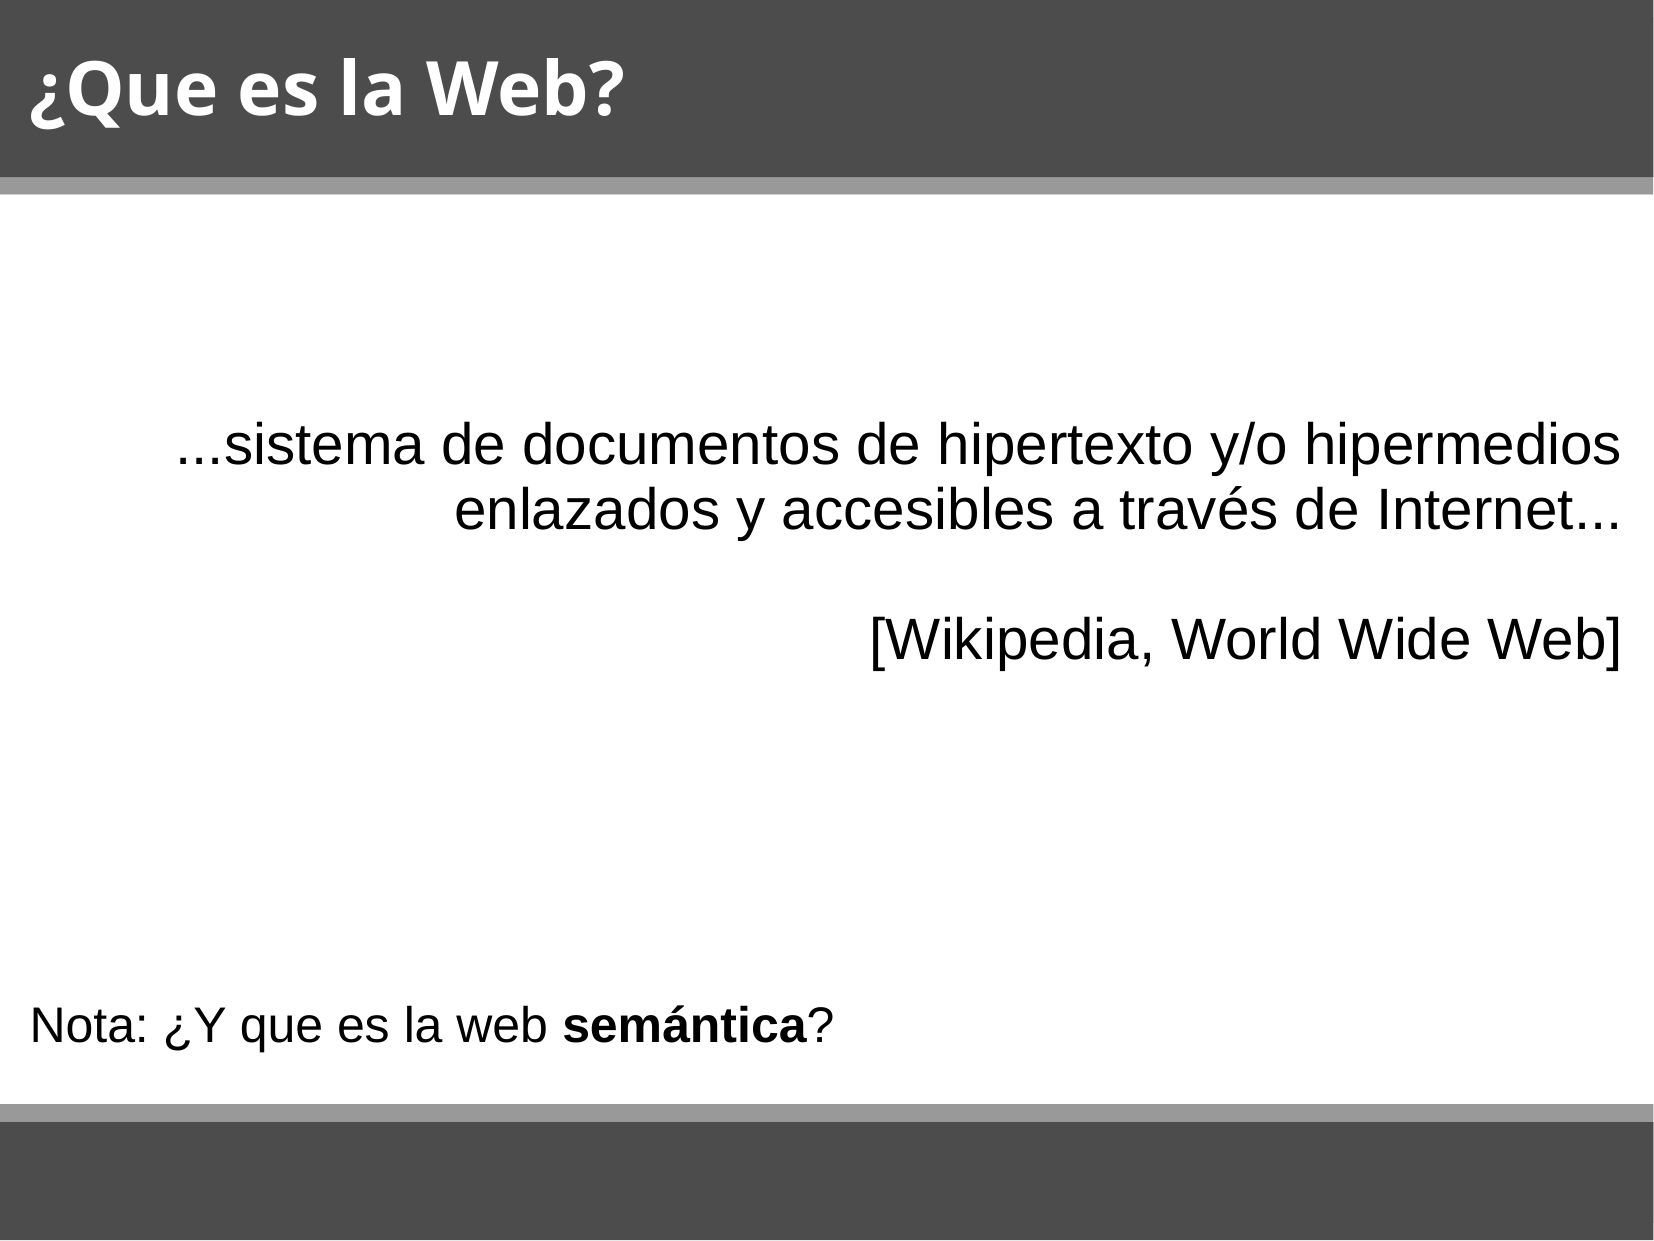

# ¿Que es la Web?
...sistema de documentos de hipertexto y/o hipermedios enlazados y accesibles a través de Internet...
[Wikipedia, World Wide Web]
Nota: ¿Y que es la web semántica?